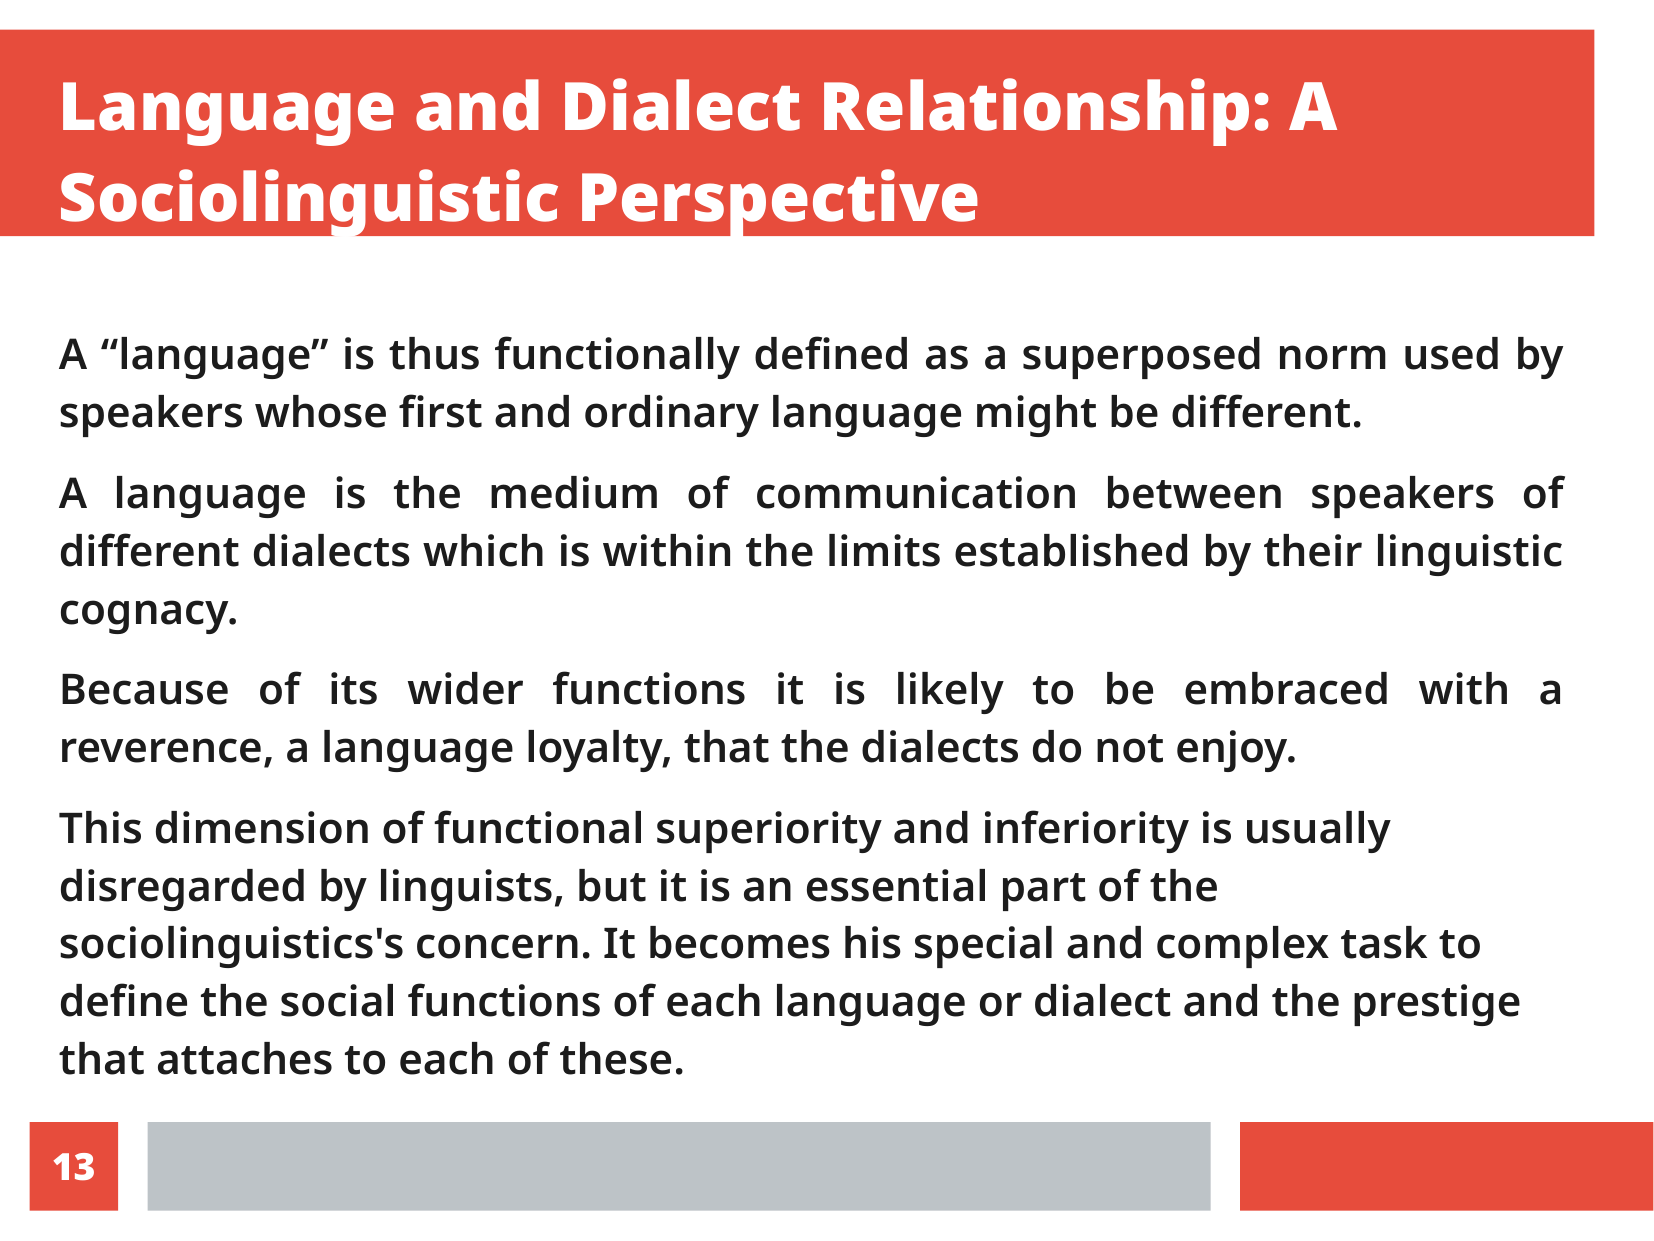

# Language and Dialect Relationship: A Sociolinguistic Perspective
A “language” is thus functionally defined as a superposed norm used by speakers whose first and ordinary language might be different.
A language is the medium of communication between speakers of different dialects which is within the limits established by their linguistic cognacy.
Because of its wider functions it is likely to be embraced with a reverence, a language loyalty, that the dialects do not enjoy.
This dimension of functional superiority and inferiority is usually disregarded by linguists, but it is an essential part of the sociolinguistics's concern. It becomes his special and complex task to define the social functions of each language or dialect and the prestige that attaches to each of these.
13